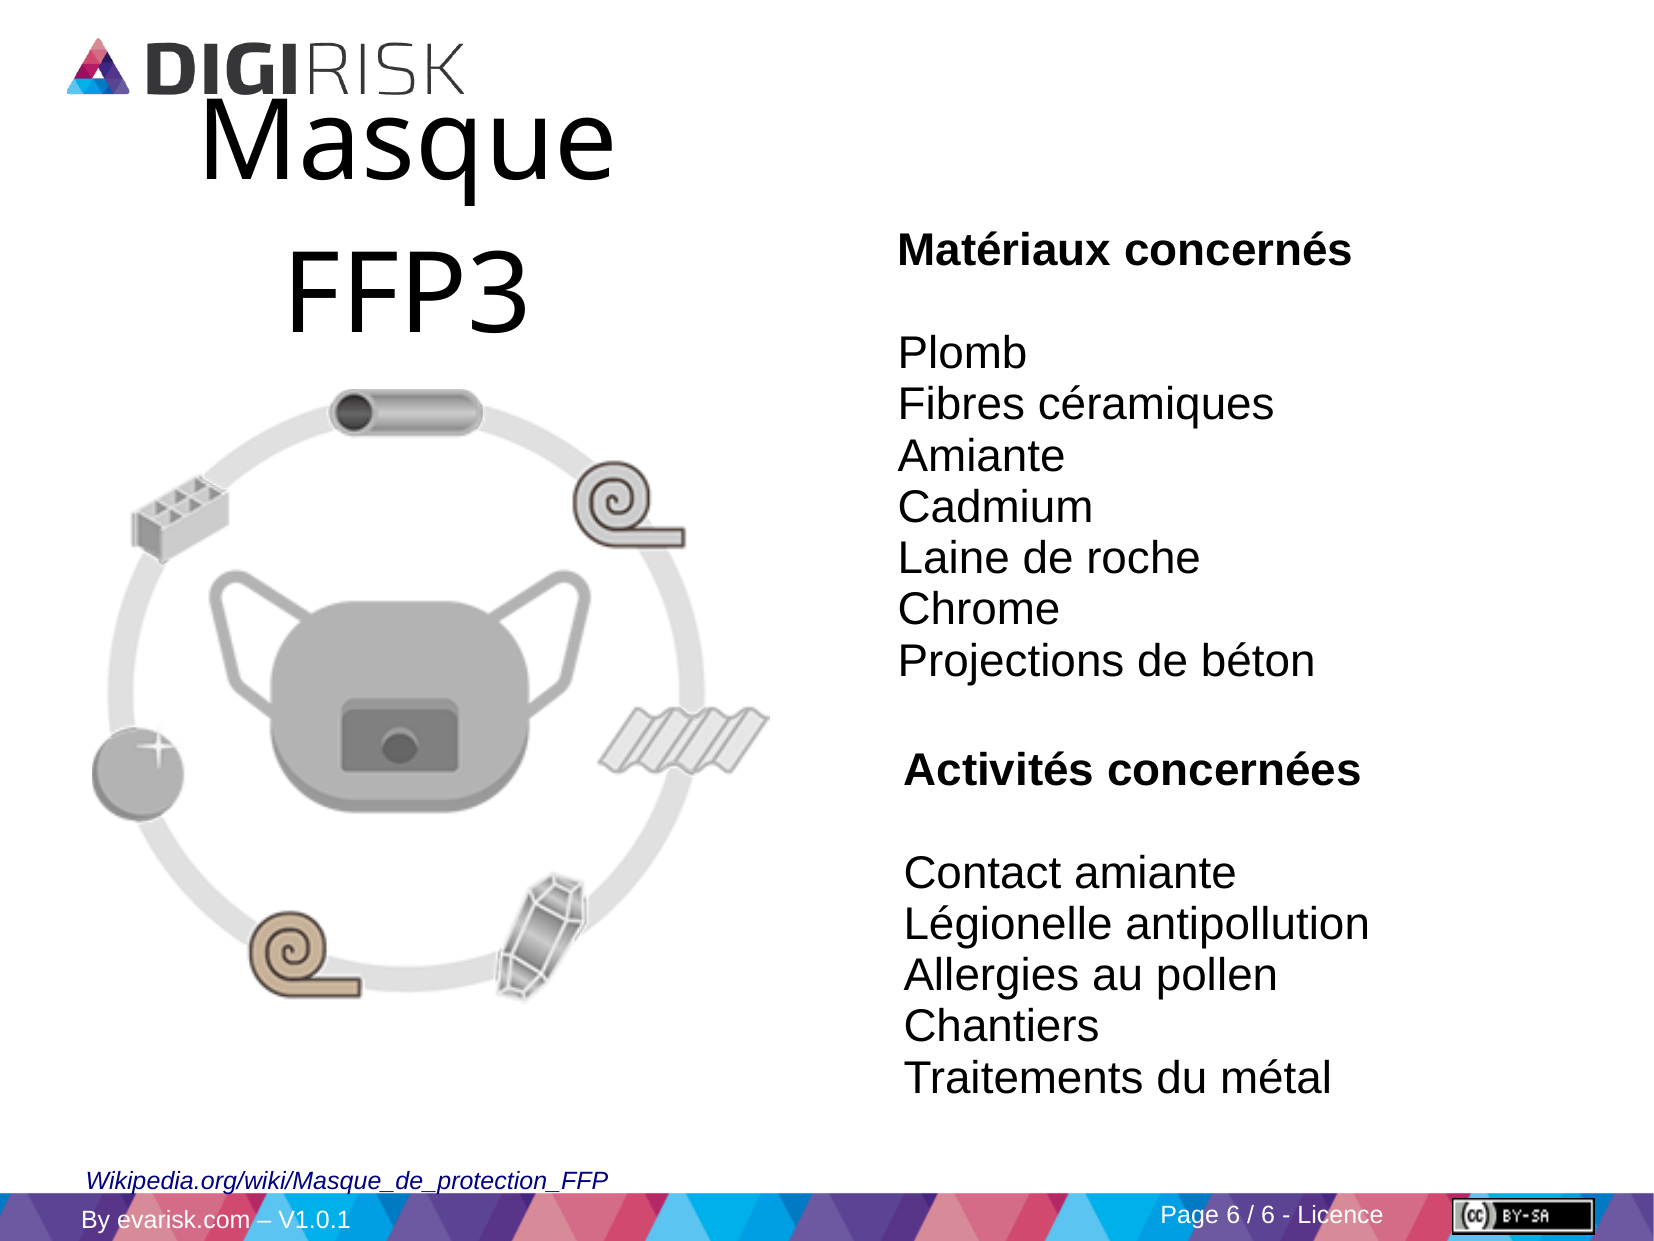

# Masque FFP3
Matériaux concernés
Plomb
Fibres céramiques
Amiante
Cadmium
Laine de roche
Chrome
Projections de béton
Activités concernées
Contact amiante
Légionelle antipollution
Allergies au pollen
Chantiers
Traitements du métal
Wikipedia.org/wiki/Masque_de_protection_FFP